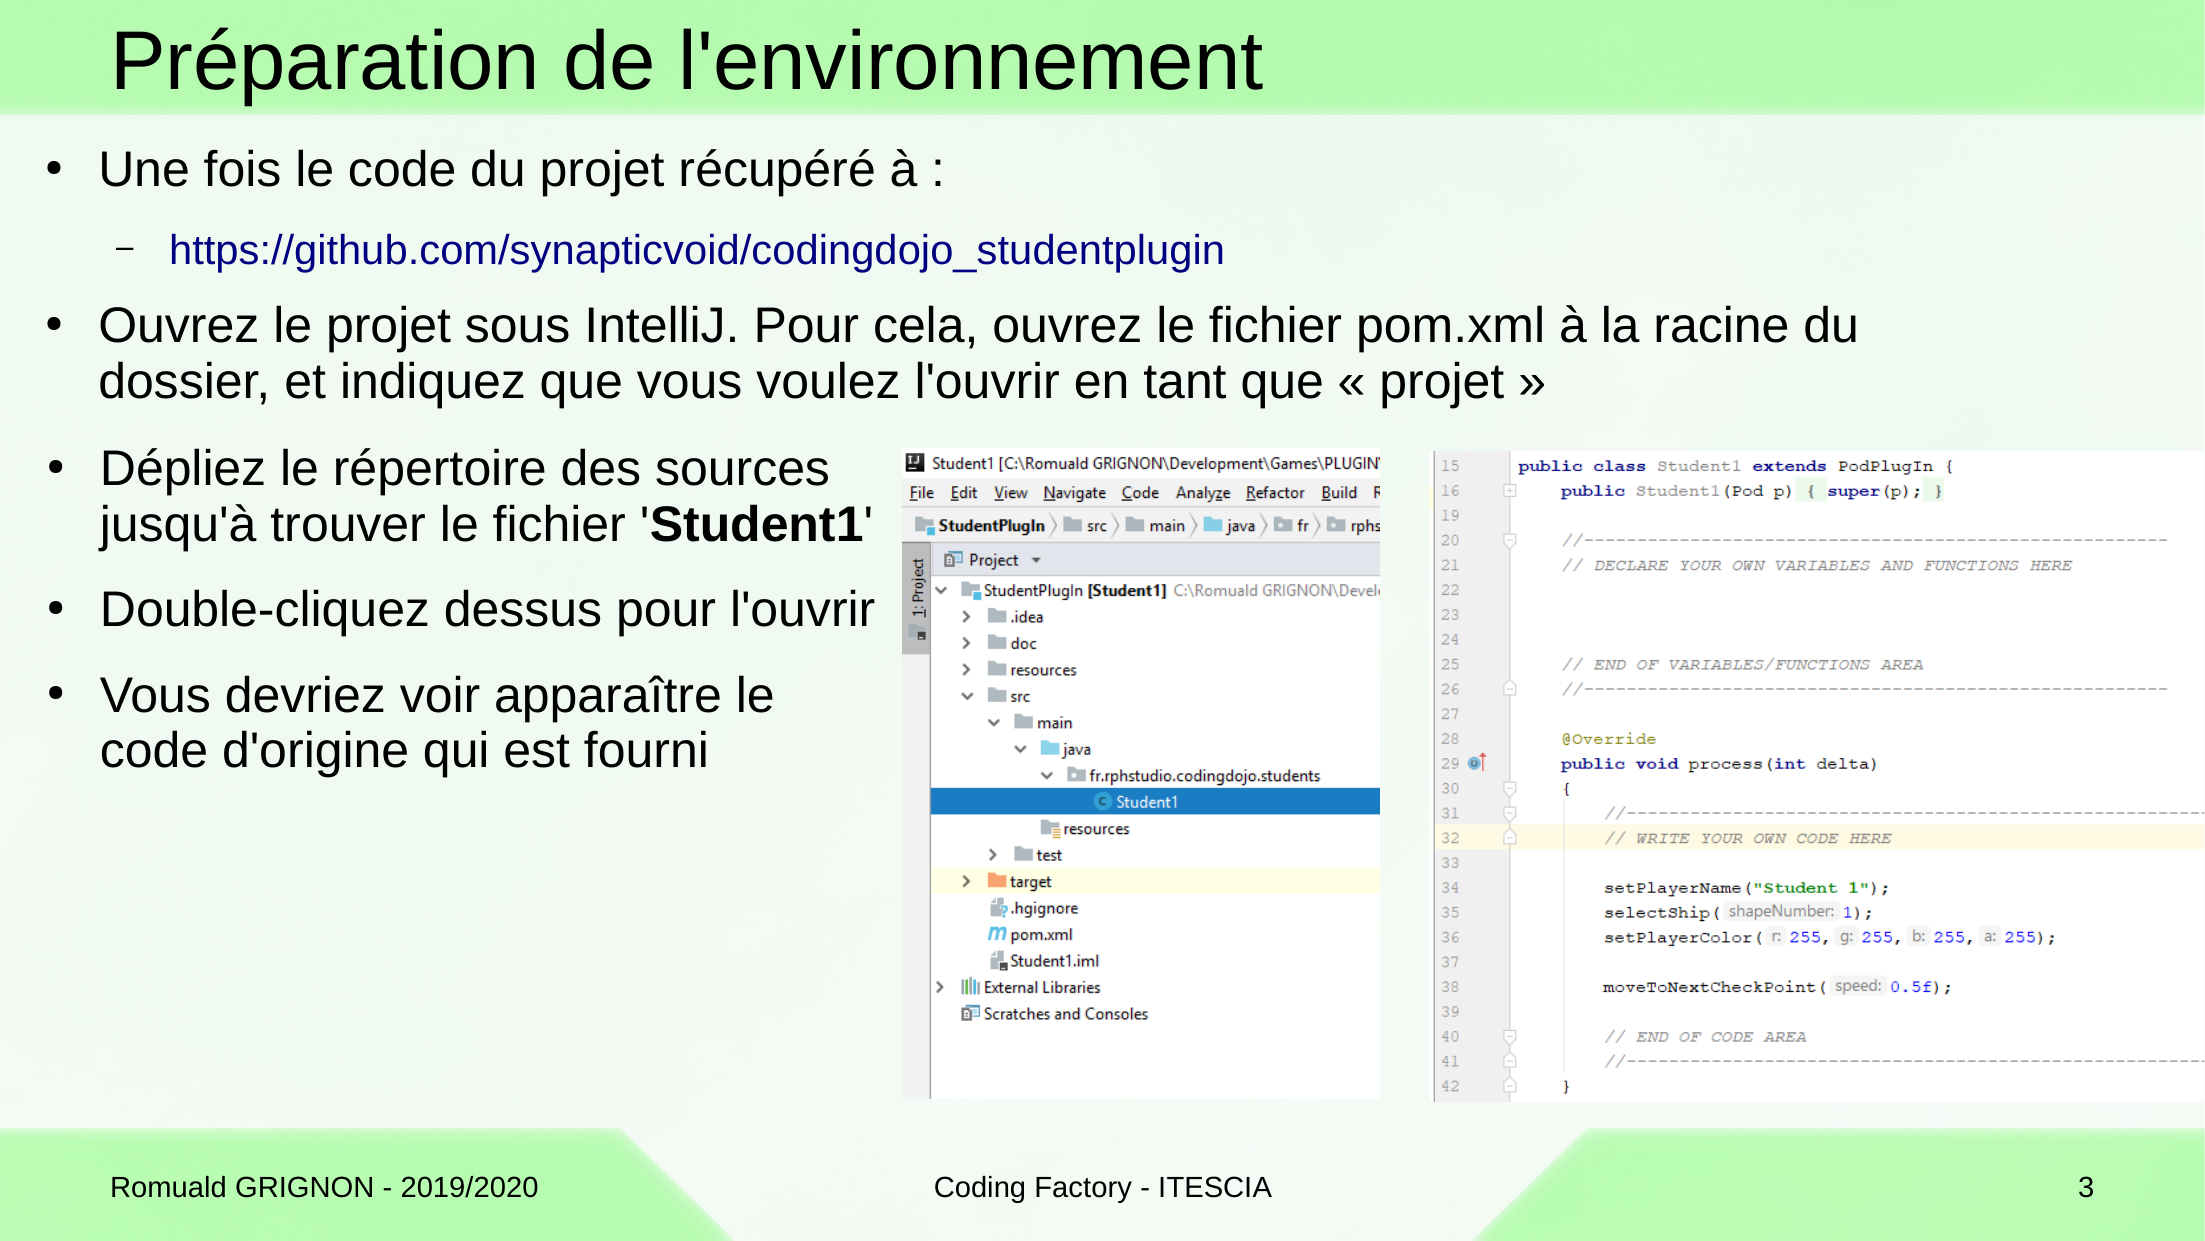

# Préparation de l'environnement
Une fois le code du projet récupéré à :
https://github.com/synapticvoid/codingdojo_studentplugin
Ouvrez le projet sous IntelliJ. Pour cela, ouvrez le fichier pom.xml à la racine du dossier, et indiquez que vous voulez l'ouvrir en tant que « projet »
Dépliez le répertoire des sources jusqu'à trouver le fichier 'Student1'
Double-cliquez dessus pour l'ouvrir
Vous devriez voir apparaître le code d'origine qui est fourni
Romuald GRIGNON - 2019/2020
Coding Factory - ITESCIA
3